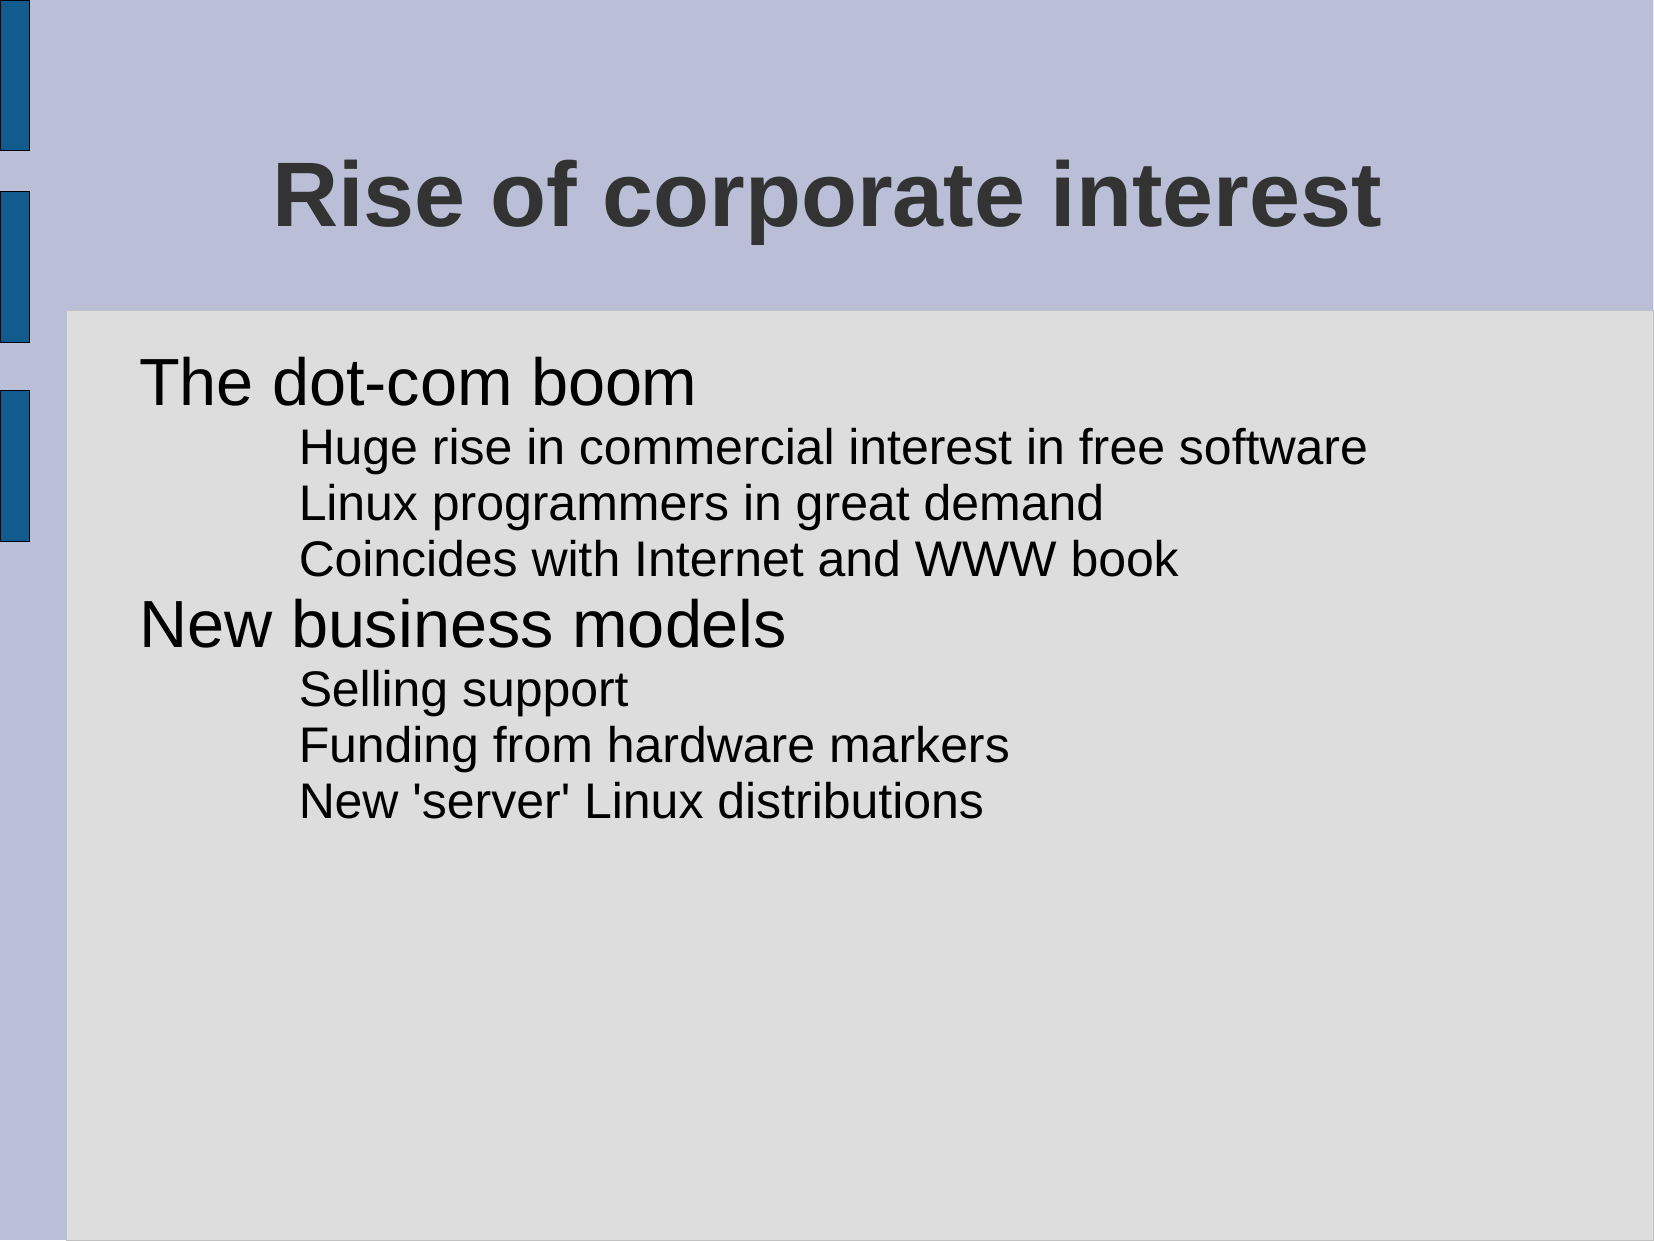

# Rise of corporate interest
The dot-com boom
Huge rise in commercial interest in free software
Linux programmers in great demand
Coincides with Internet and WWW book
New business models
Selling support
Funding from hardware markers
New 'server' Linux distributions